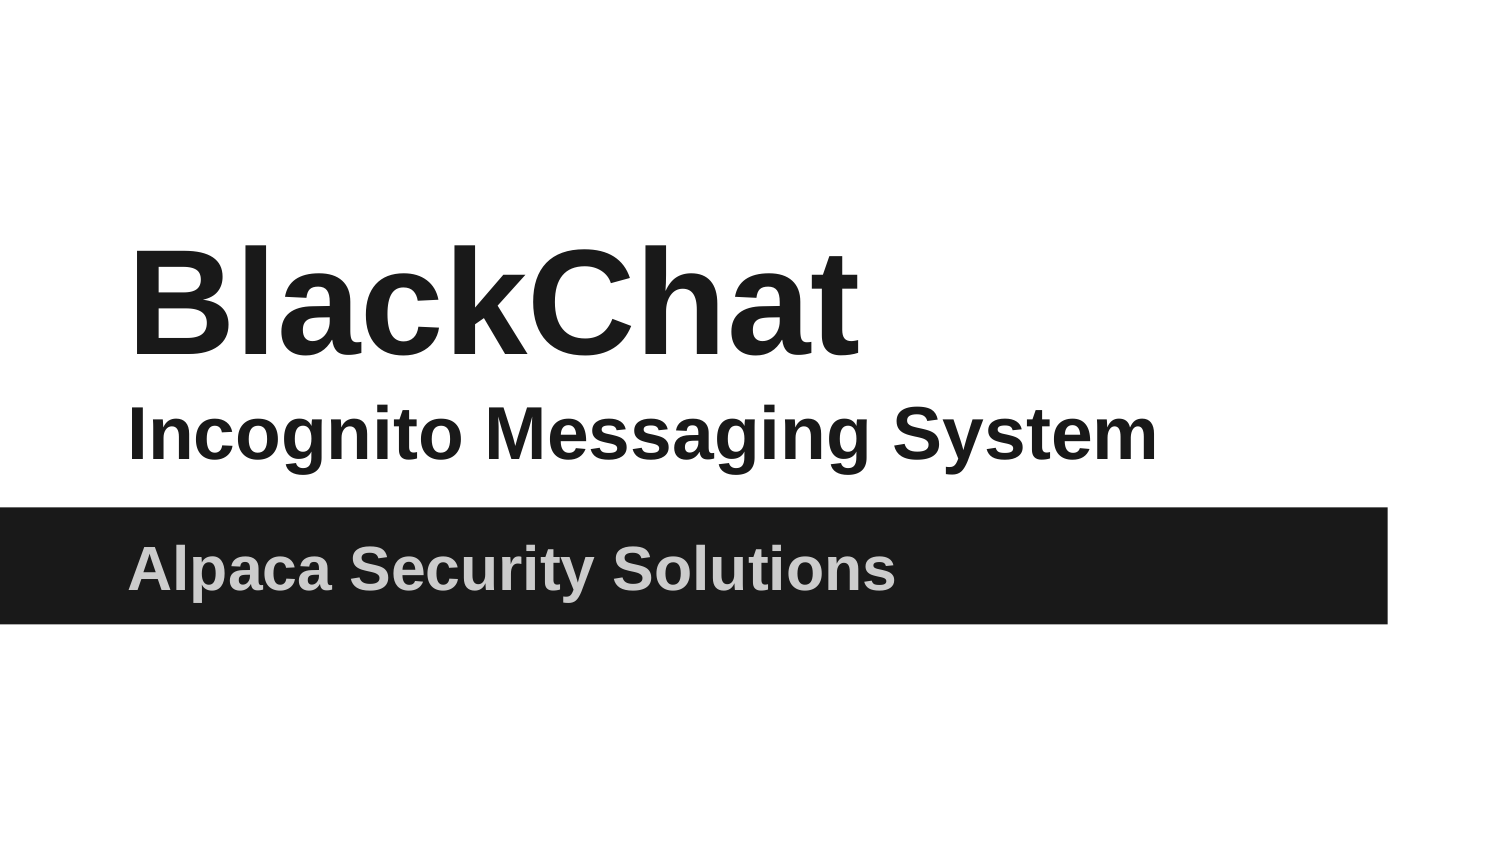

# BlackChat Incognito Messaging System
Alpaca Security Solutions